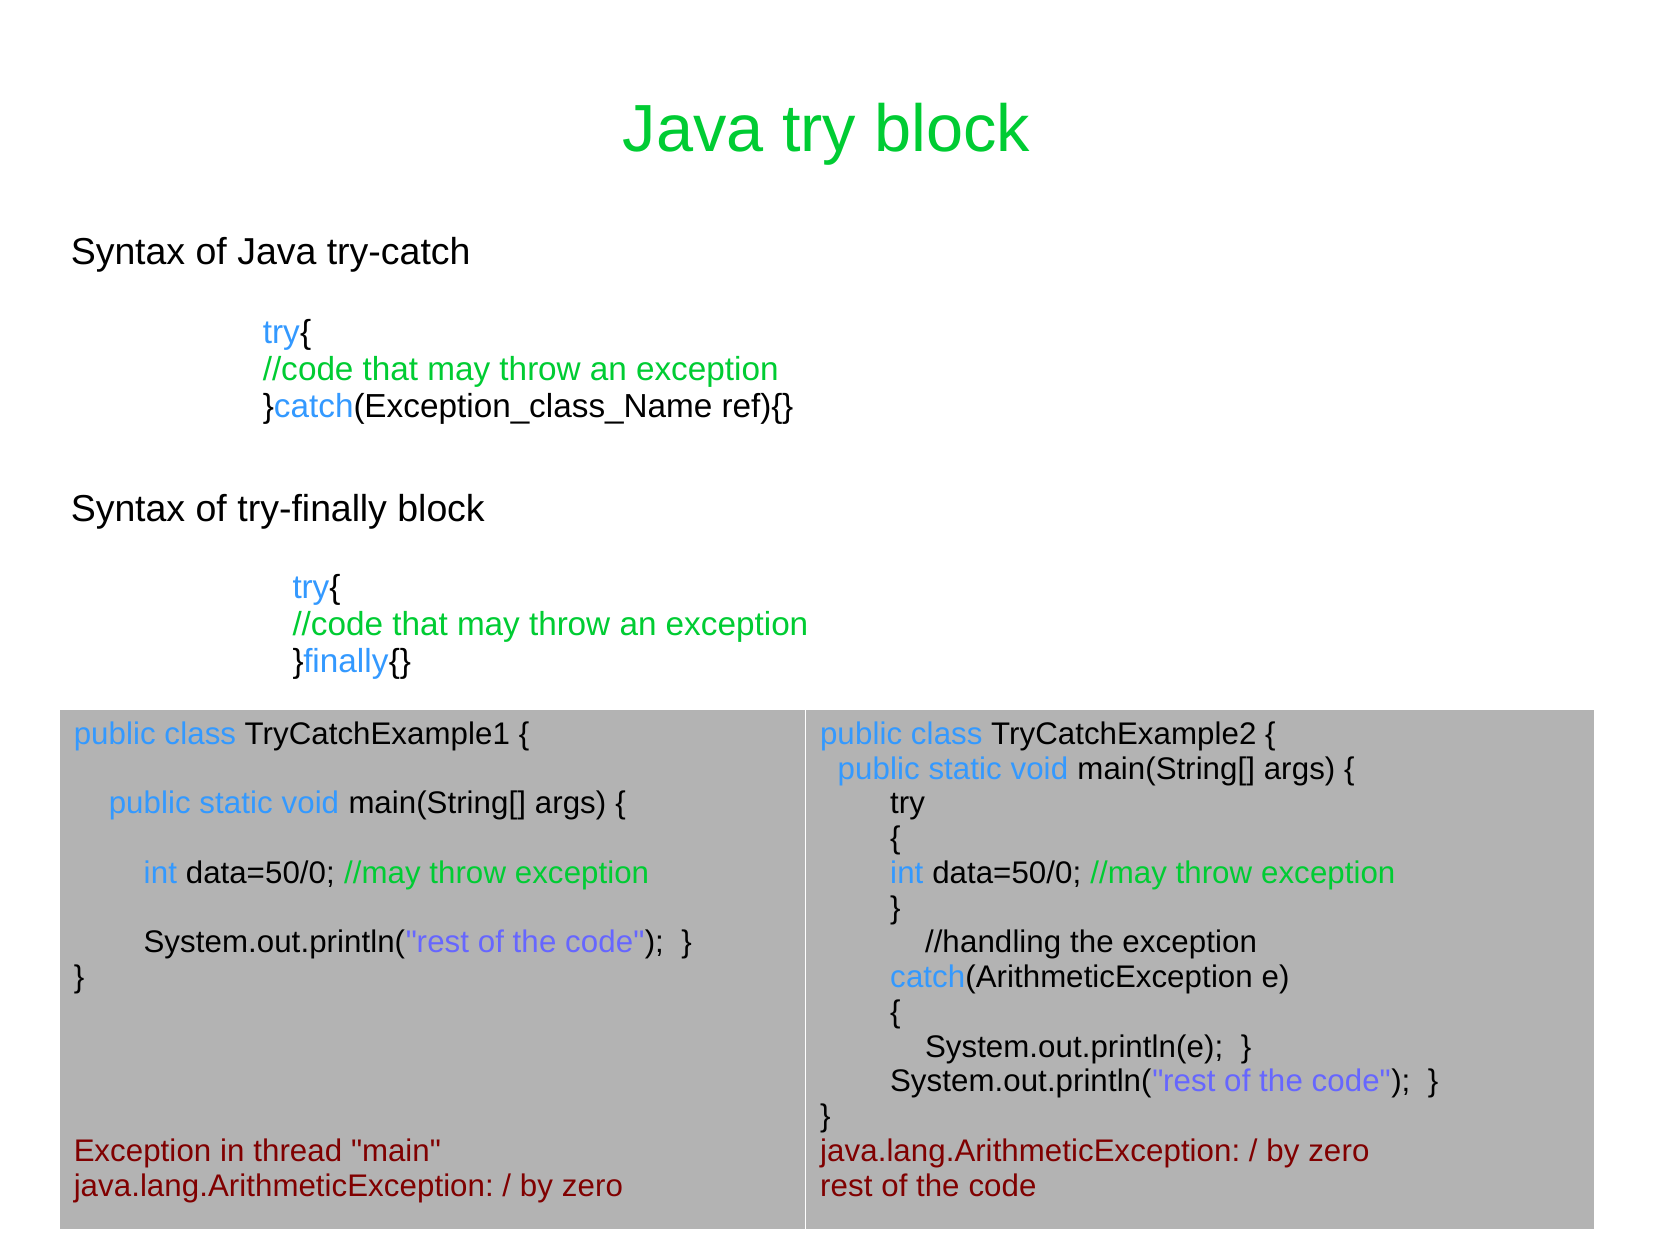

# Java try block
Syntax of Java try-catch
Syntax of try-finally block
try{
//code that may throw an exception
}catch(Exception_class_Name ref){}
try{
//code that may throw an exception
}finally{}
| public class TryCatchExample1 { public static void main(String[] args) { int data=50/0; //may throw exception System.out.println("rest of the code"); } } Exception in thread "main" java.lang.ArithmeticException: / by zero | public class TryCatchExample2 { public static void main(String[] args) { try { int data=50/0; //may throw exception } //handling the exception catch(ArithmeticException e) { System.out.println(e); } System.out.println("rest of the code"); } } java.lang.ArithmeticException: / by zero rest of the code |
| --- | --- |